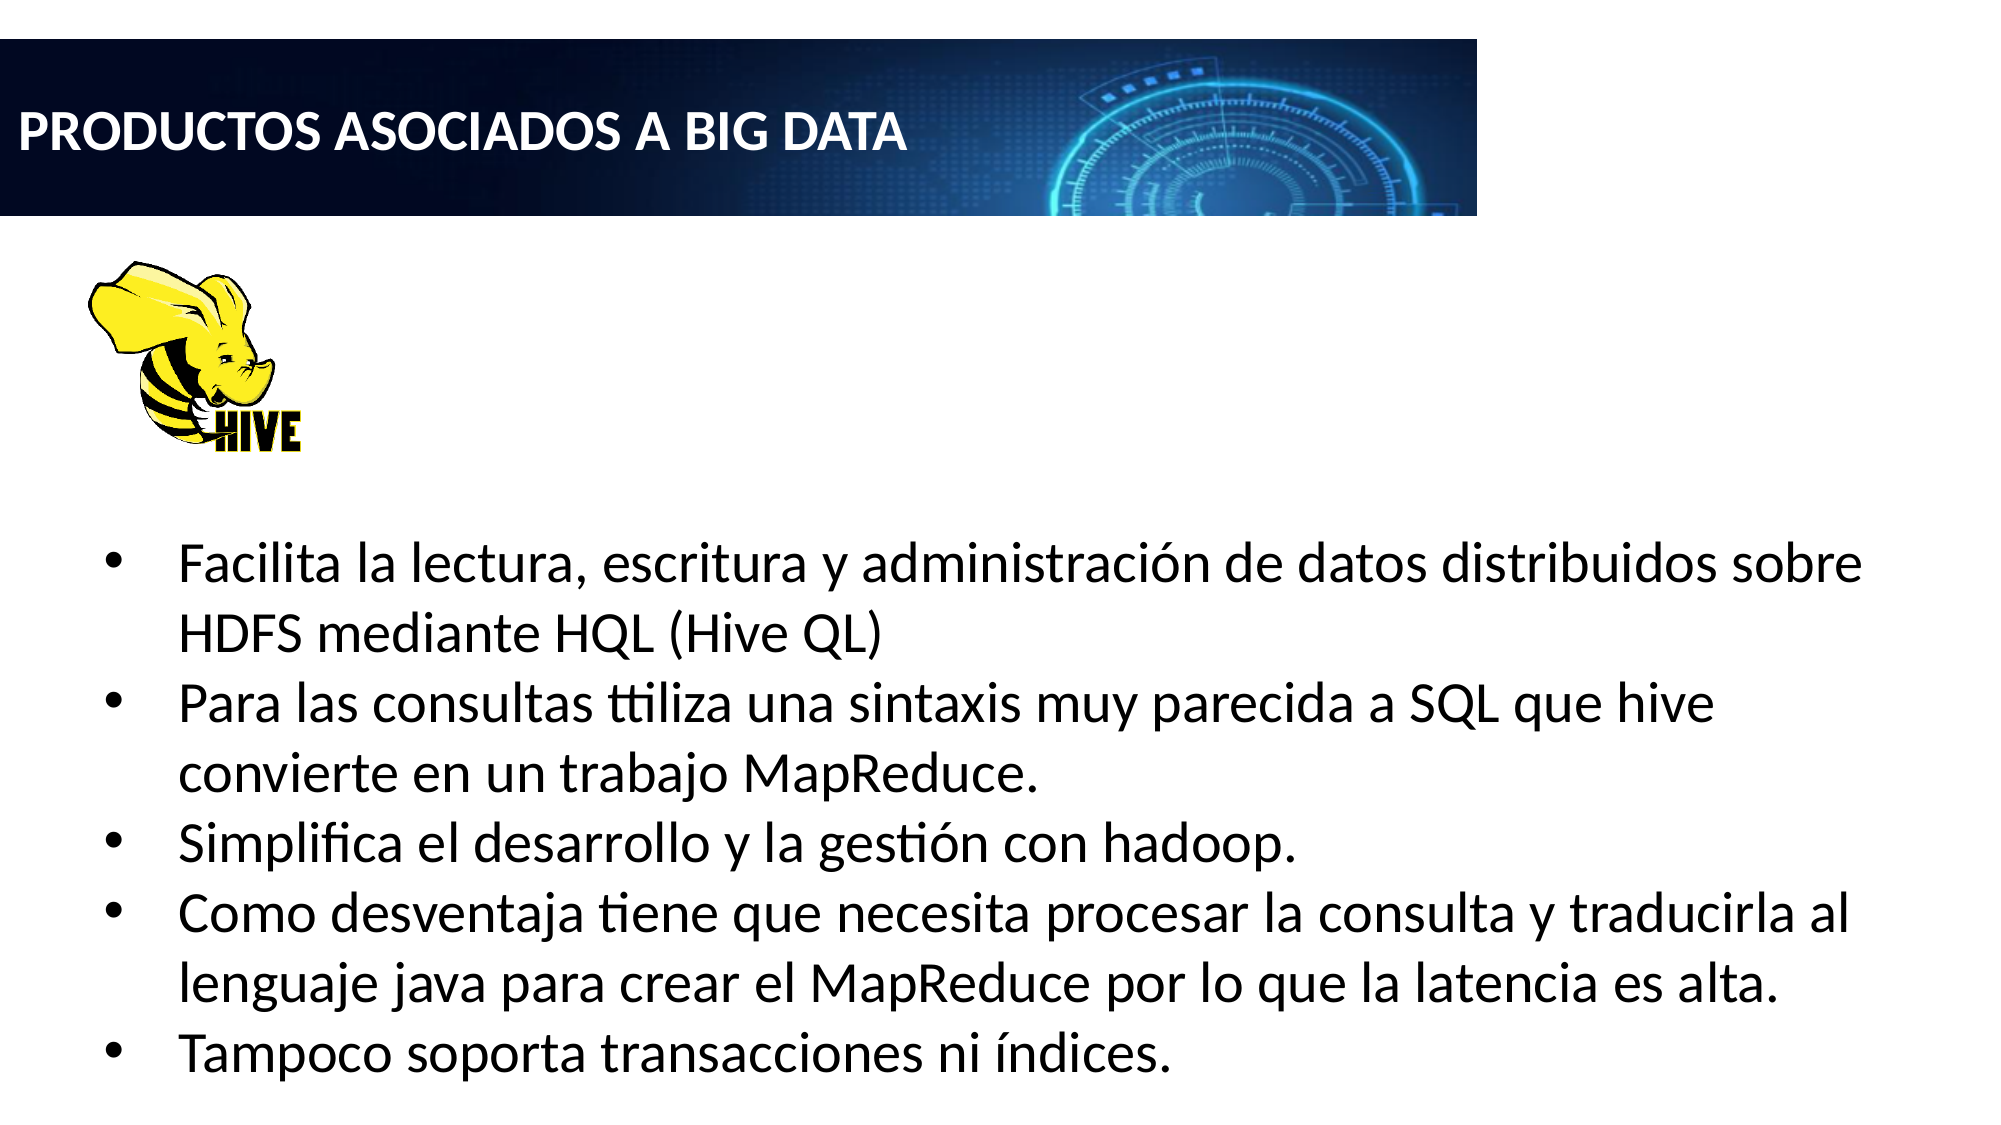

PRODUCTOS ASOCIADOS A BIG DATA
Facilita la lectura, escritura y administración de datos distribuidos sobre HDFS mediante HQL (Hive QL)
Para las consultas ttiliza una sintaxis muy parecida a SQL que hive convierte en un trabajo MapReduce.
Simplifica el desarrollo y la gestión con hadoop.
Como desventaja tiene que necesita procesar la consulta y traducirla al lenguaje java para crear el MapReduce por lo que la latencia es alta.
Tampoco soporta transacciones ni índices.